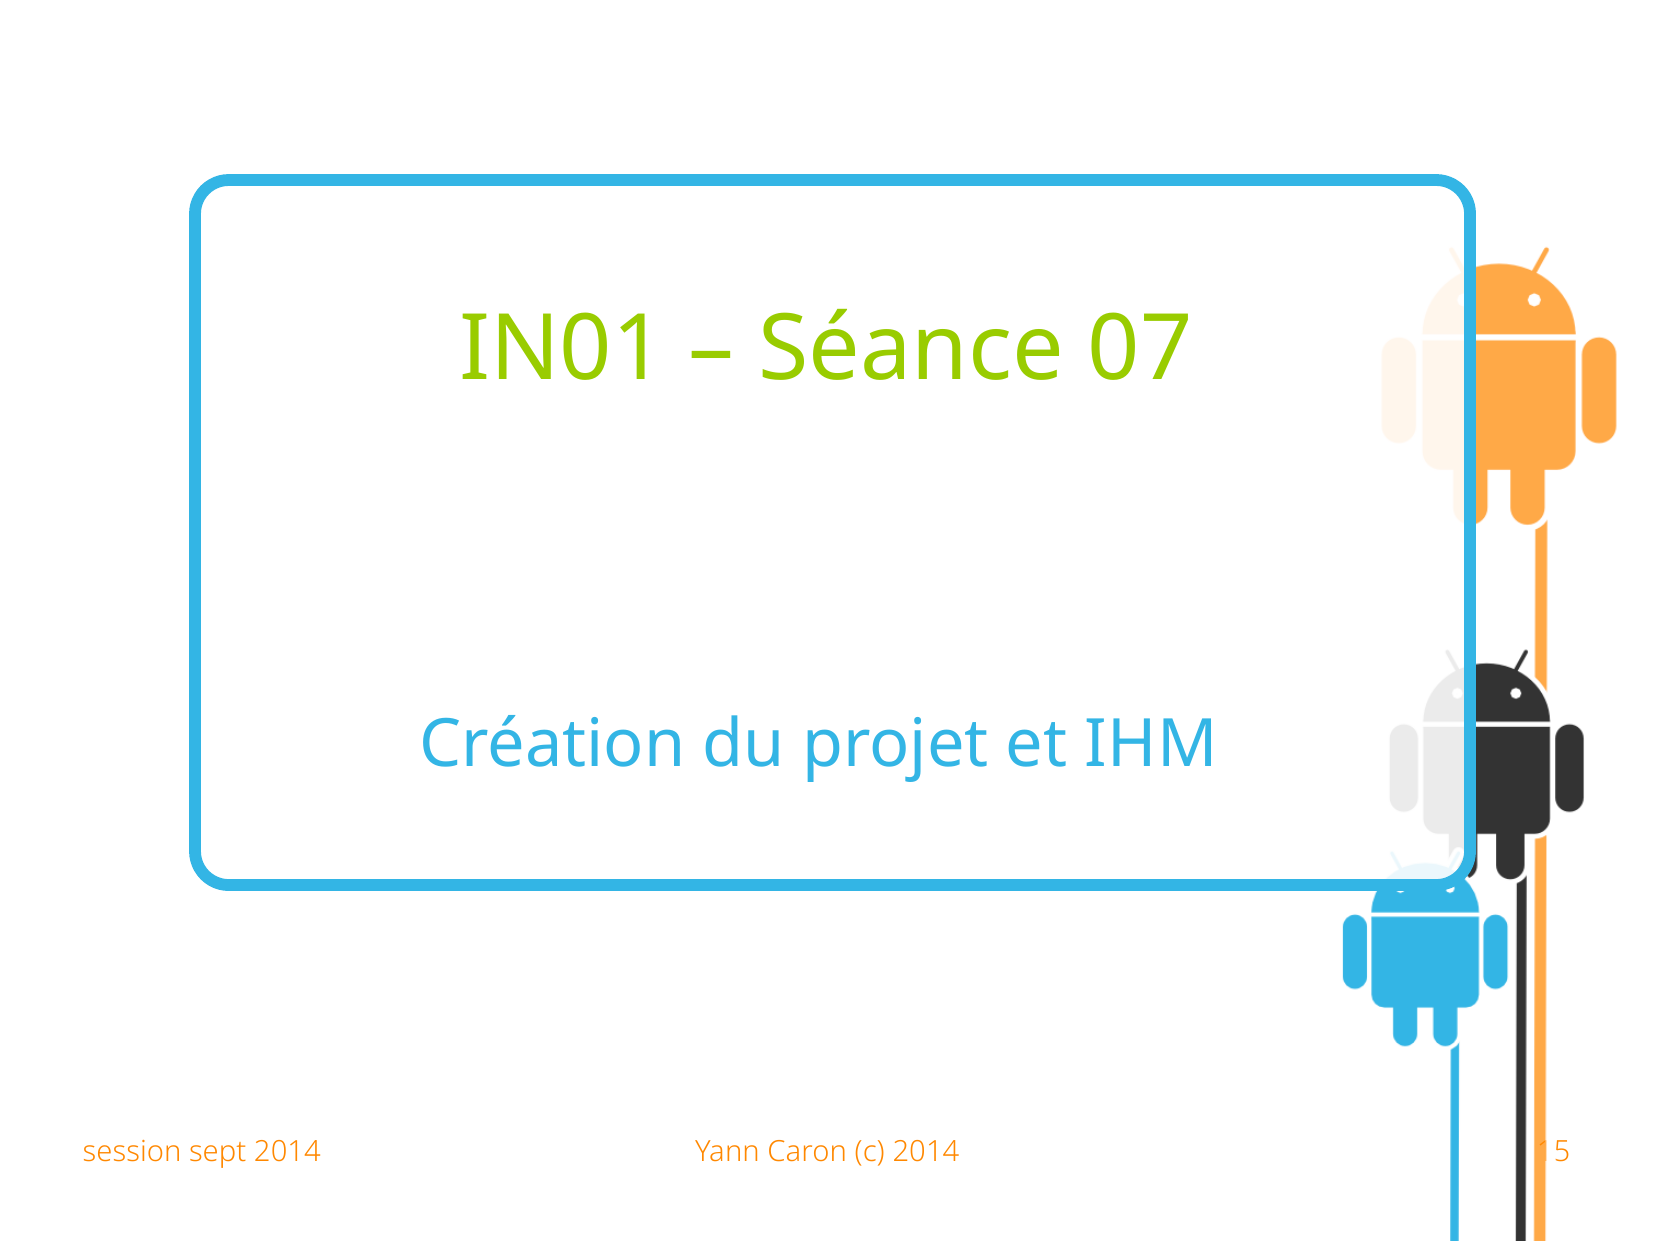

# IN01 – Séance 07
Création du projet et IHM
session sept 2014
Yann Caron (c) 2014
15